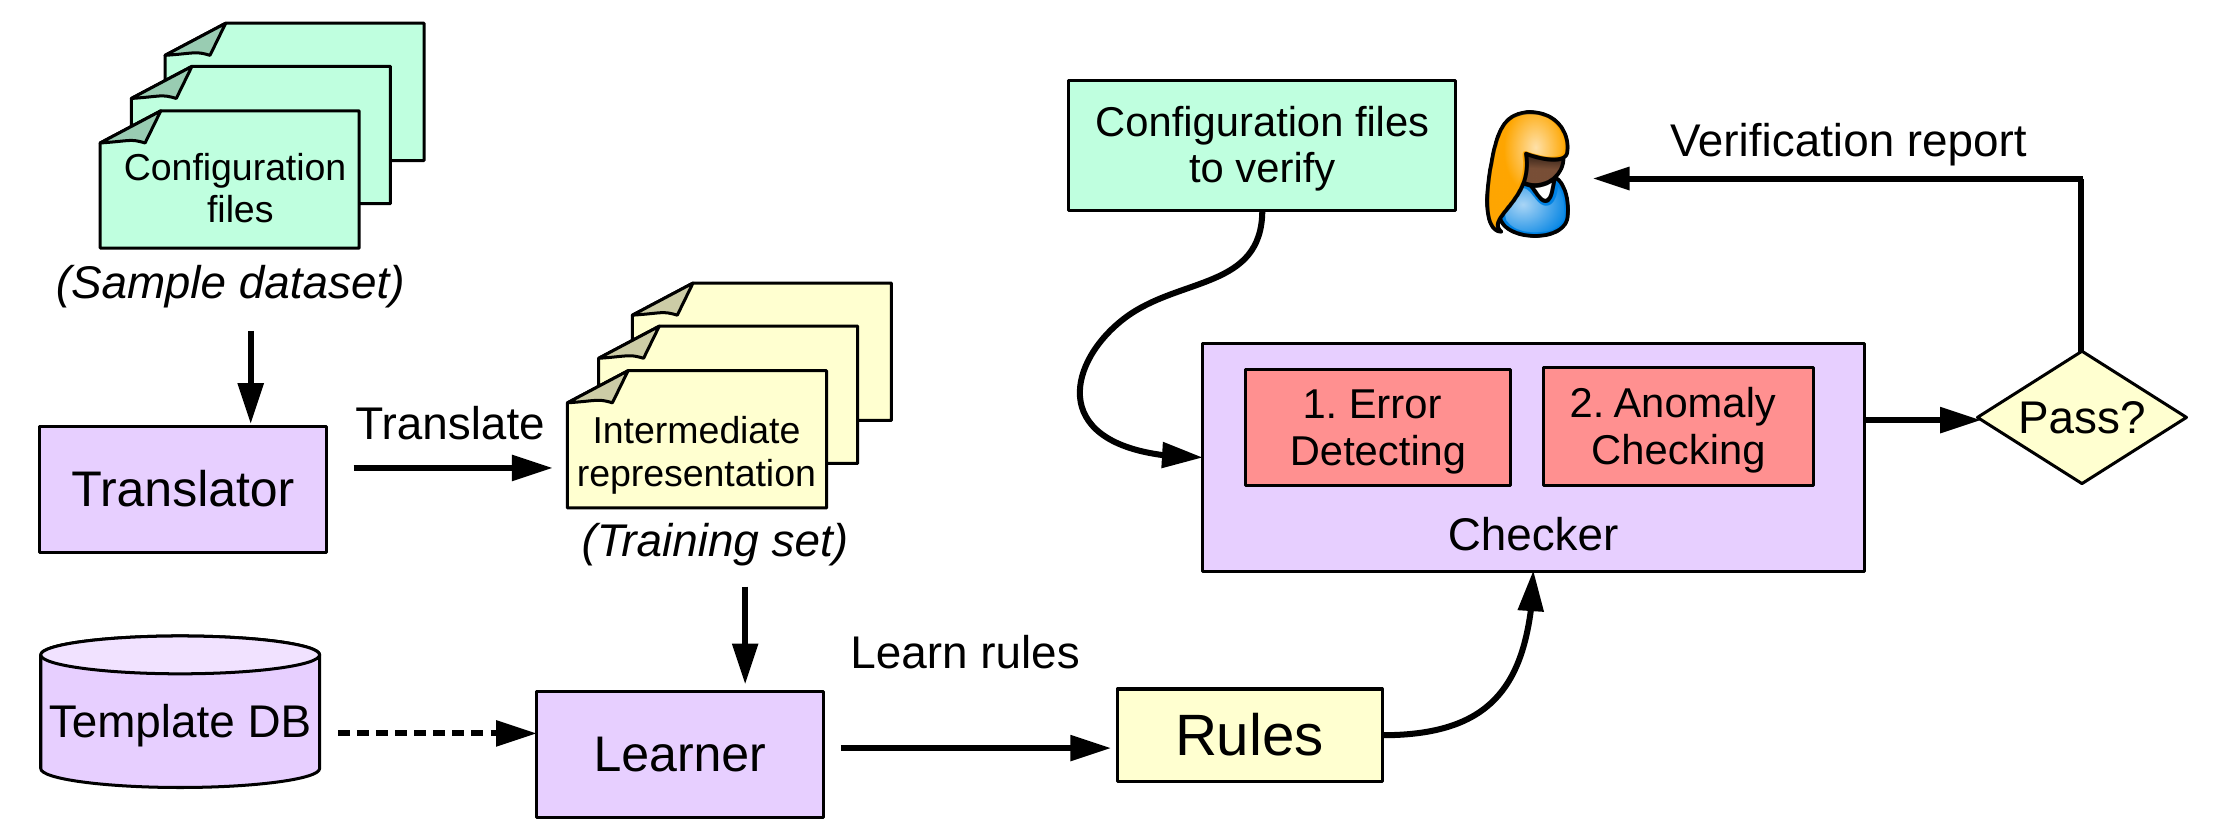

Configuration
files
Configuration files
to verify
Verification report
(Sample dataset)
Checker
2. Anomaly
Checking
1. Error
Detecting
Pass?
Translate
Intermediate representation
Translator
(Training set)
Learn rules
Template DB
Rules
Learner